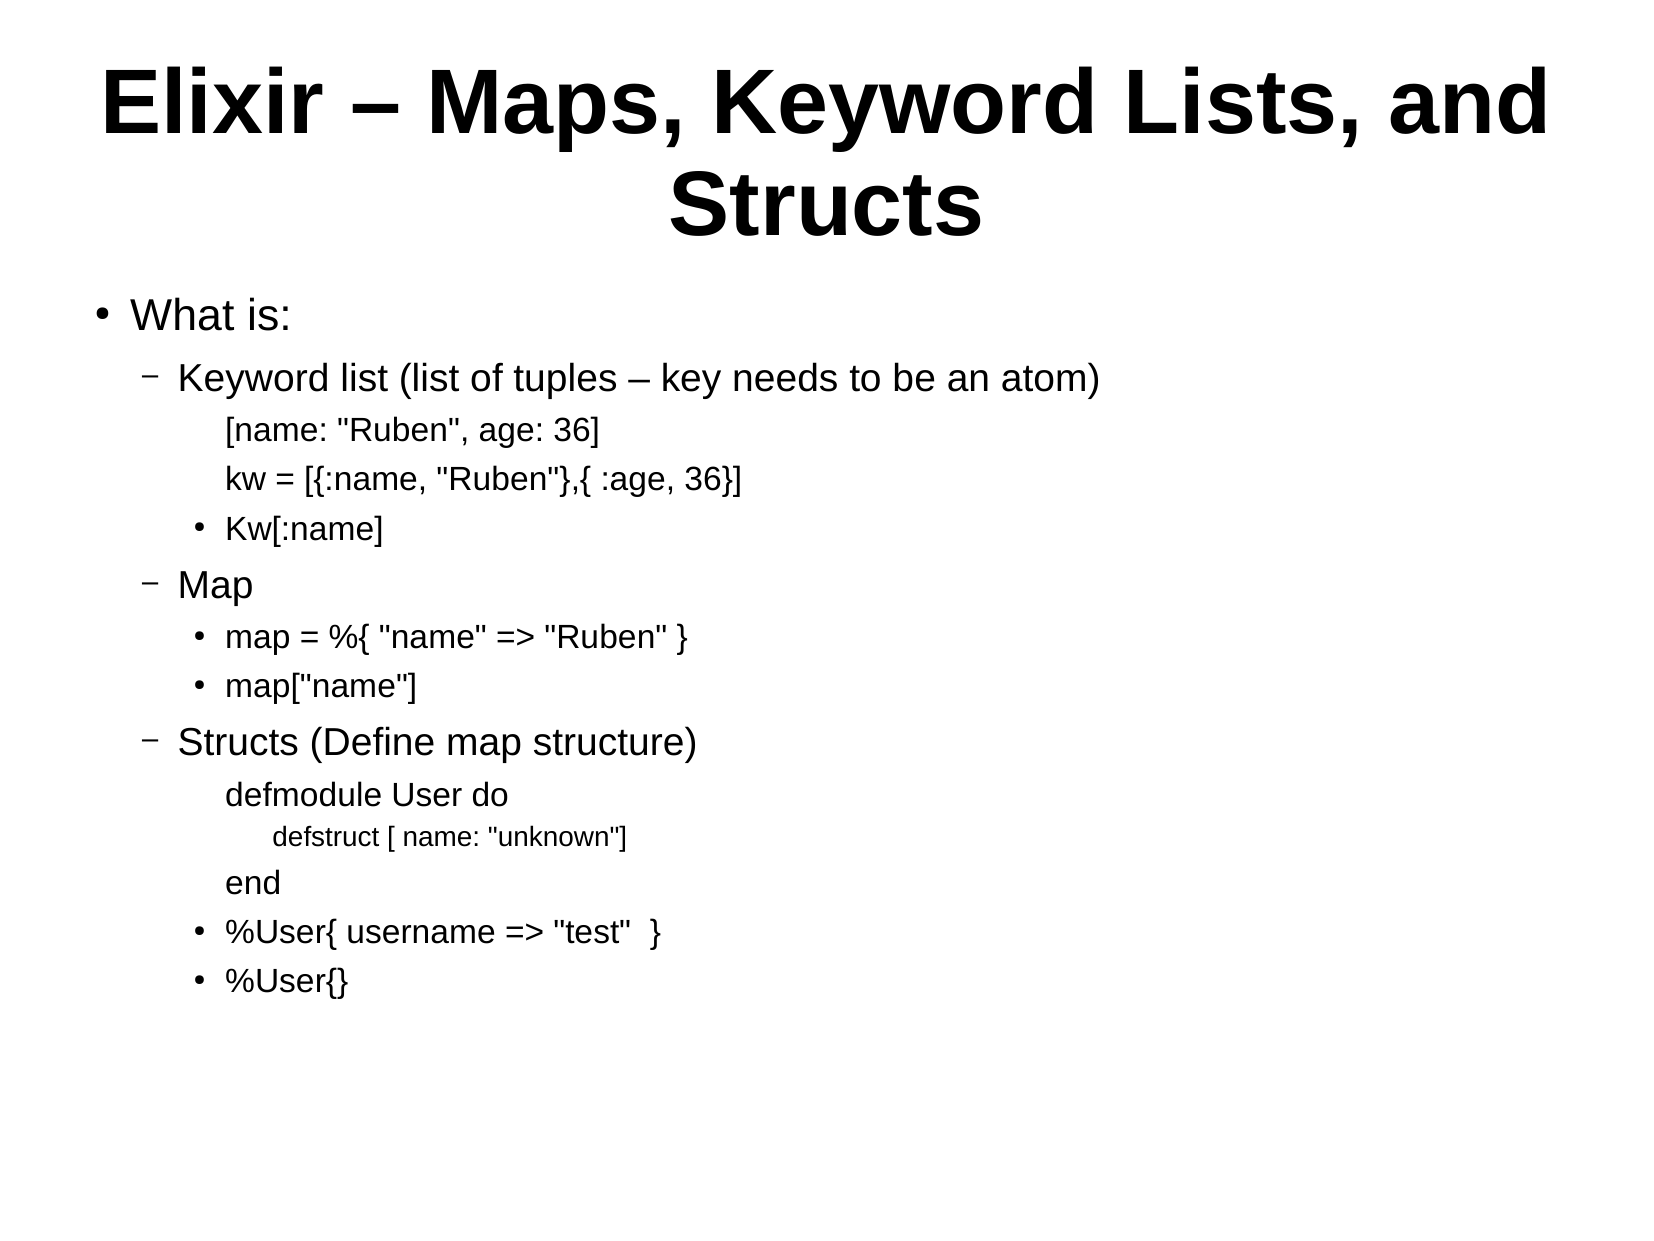

# Elixir – Maps, Keyword Lists, and Structs
What is:
Keyword list (list of tuples – key needs to be an atom)
[name: "Ruben", age: 36]
kw = [{:name, "Ruben"},{ :age, 36}]
Kw[:name]
Map
map = %{ "name" => "Ruben" }
map["name"]
Structs (Define map structure)
defmodule User do
defstruct [ name: "unknown"]
end
%User{ username => "test" }
%User{}